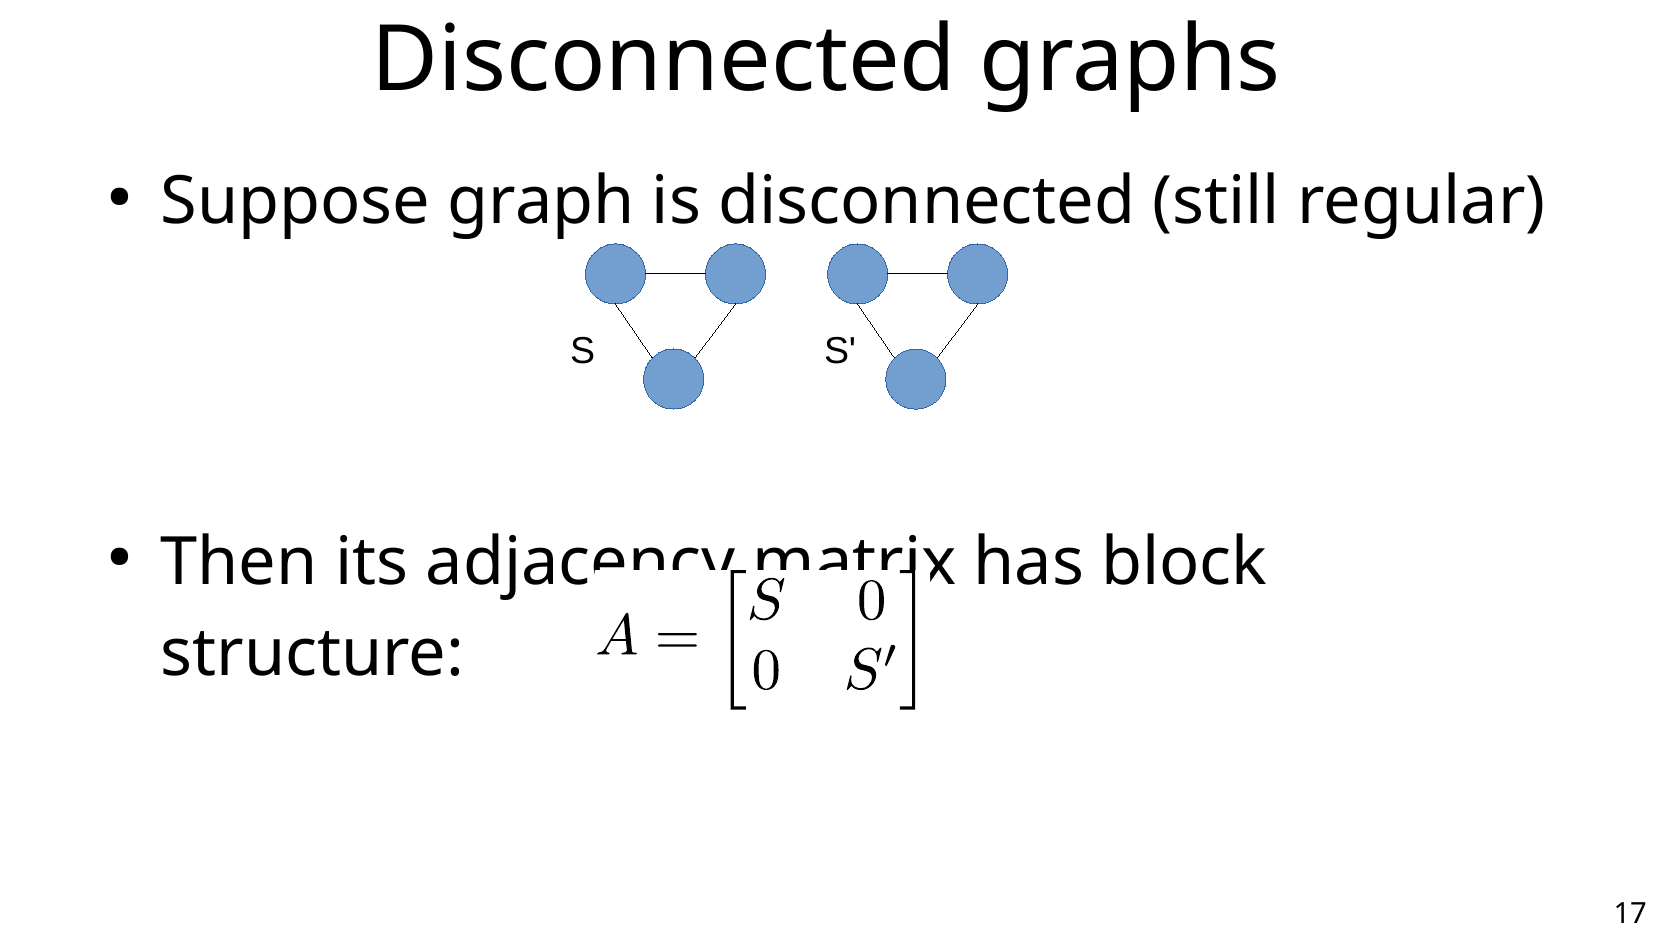

# Disconnected graphs
Suppose graph is disconnected (still regular)
Then its adjacency matrix has block structure:
S
S'
17